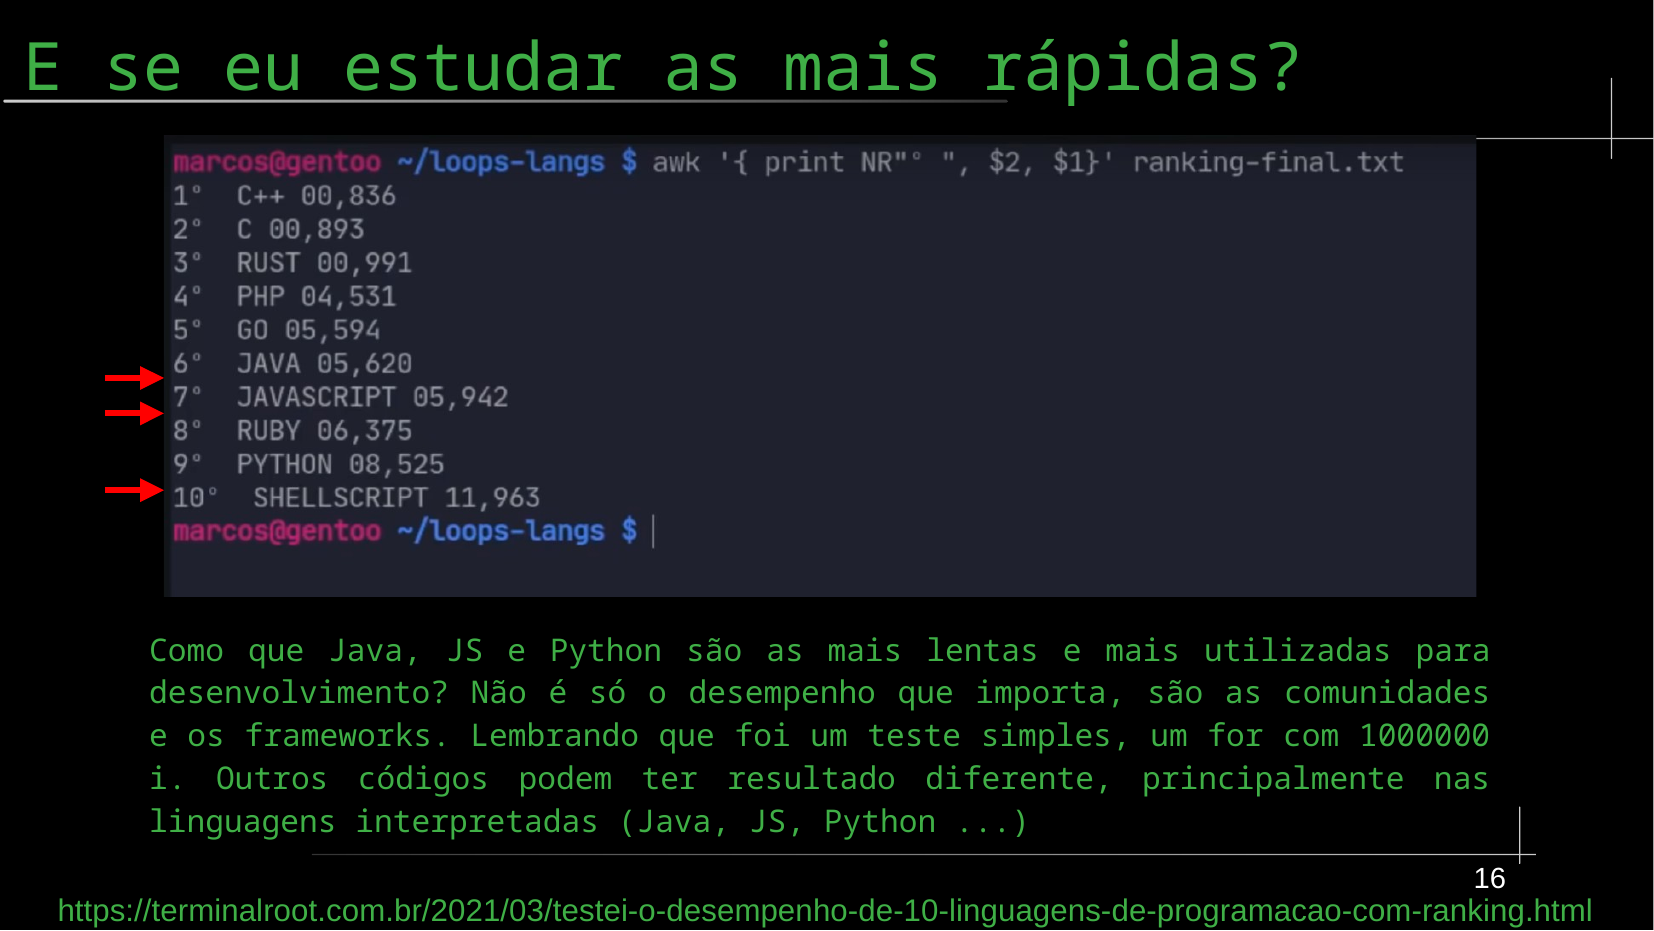

# E se eu estudar as mais rápidas?
Como que Java, JS e Python são as mais lentas e mais utilizadas para desenvolvimento? Não é só o desempenho que importa, são as comunidades e os frameworks. Lembrando que foi um teste simples, um for com 1000000 i. Outros códigos podem ter resultado diferente, principalmente nas linguagens interpretadas (Java, JS, Python ...)
16
https://terminalroot.com.br/2021/03/testei-o-desempenho-de-10-linguagens-de-programacao-com-ranking.html